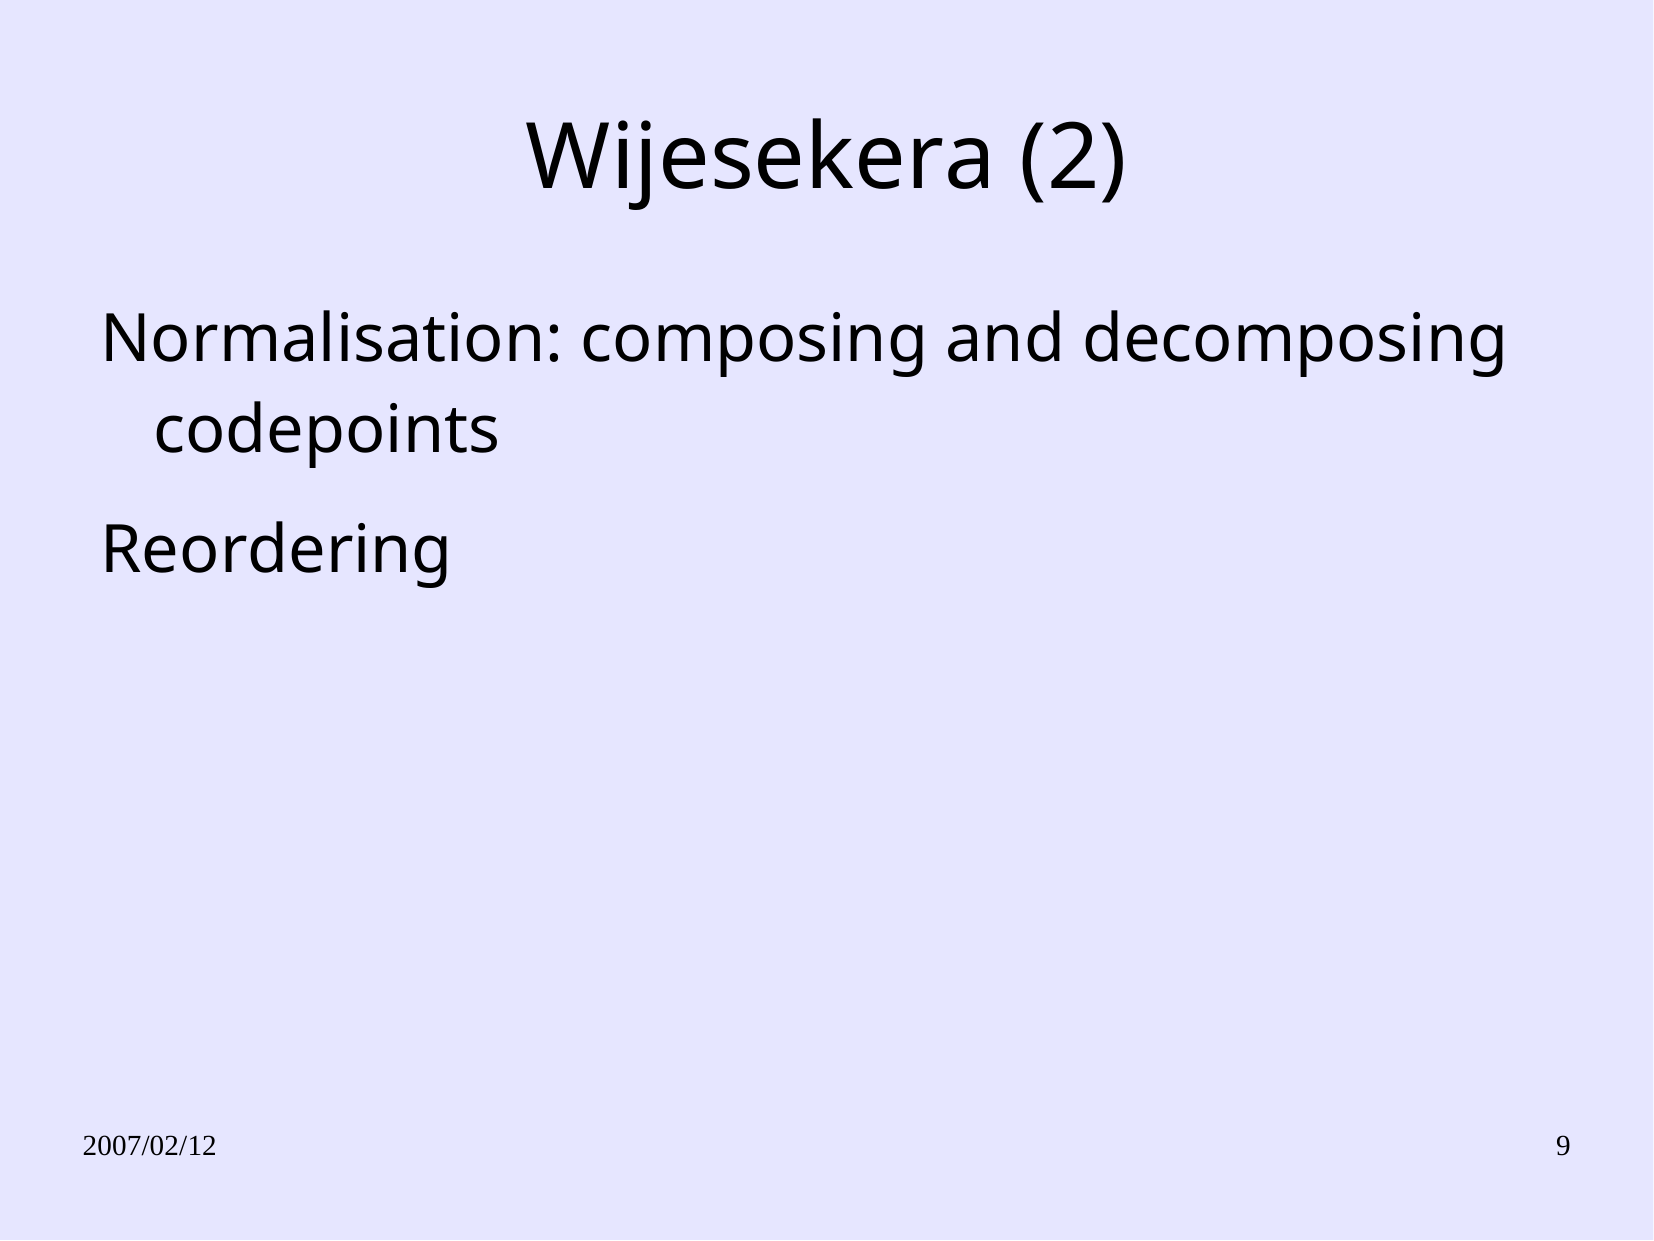

# Wijesekera (2)
Normalisation: composing and decomposing codepoints
Reordering
2007/02/12
9